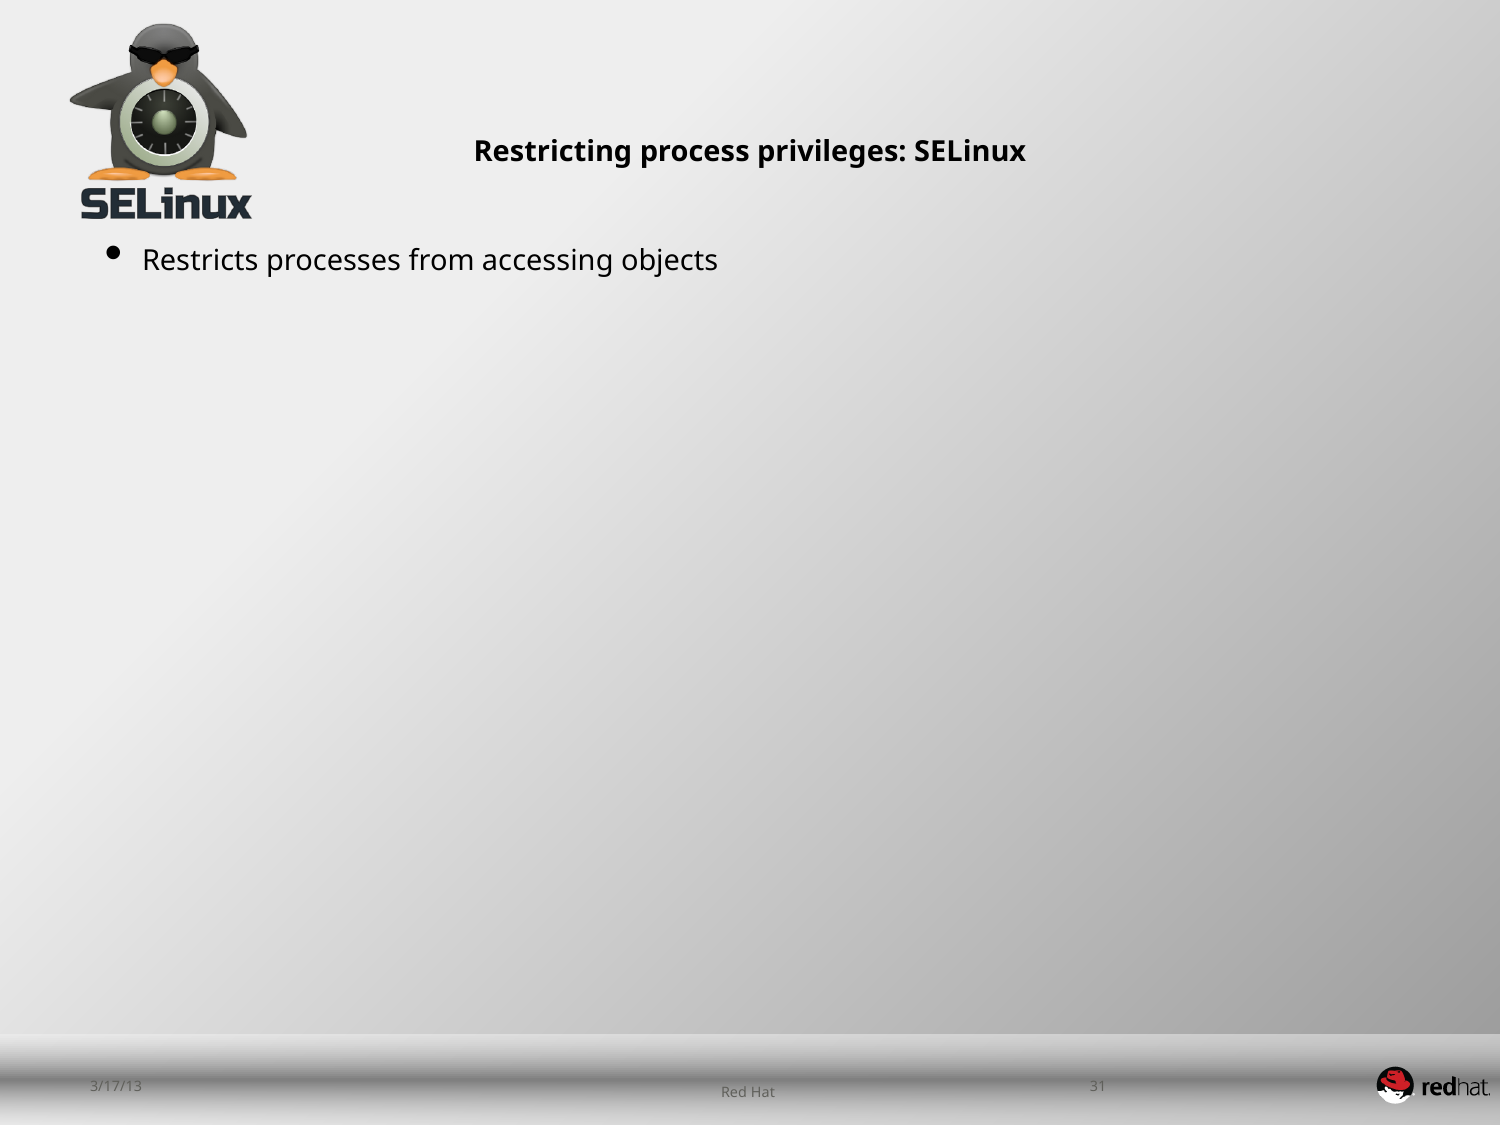

# Restricting process privileges: SELinux
Restricts processes from accessing objects
3/17/13
Red Hat